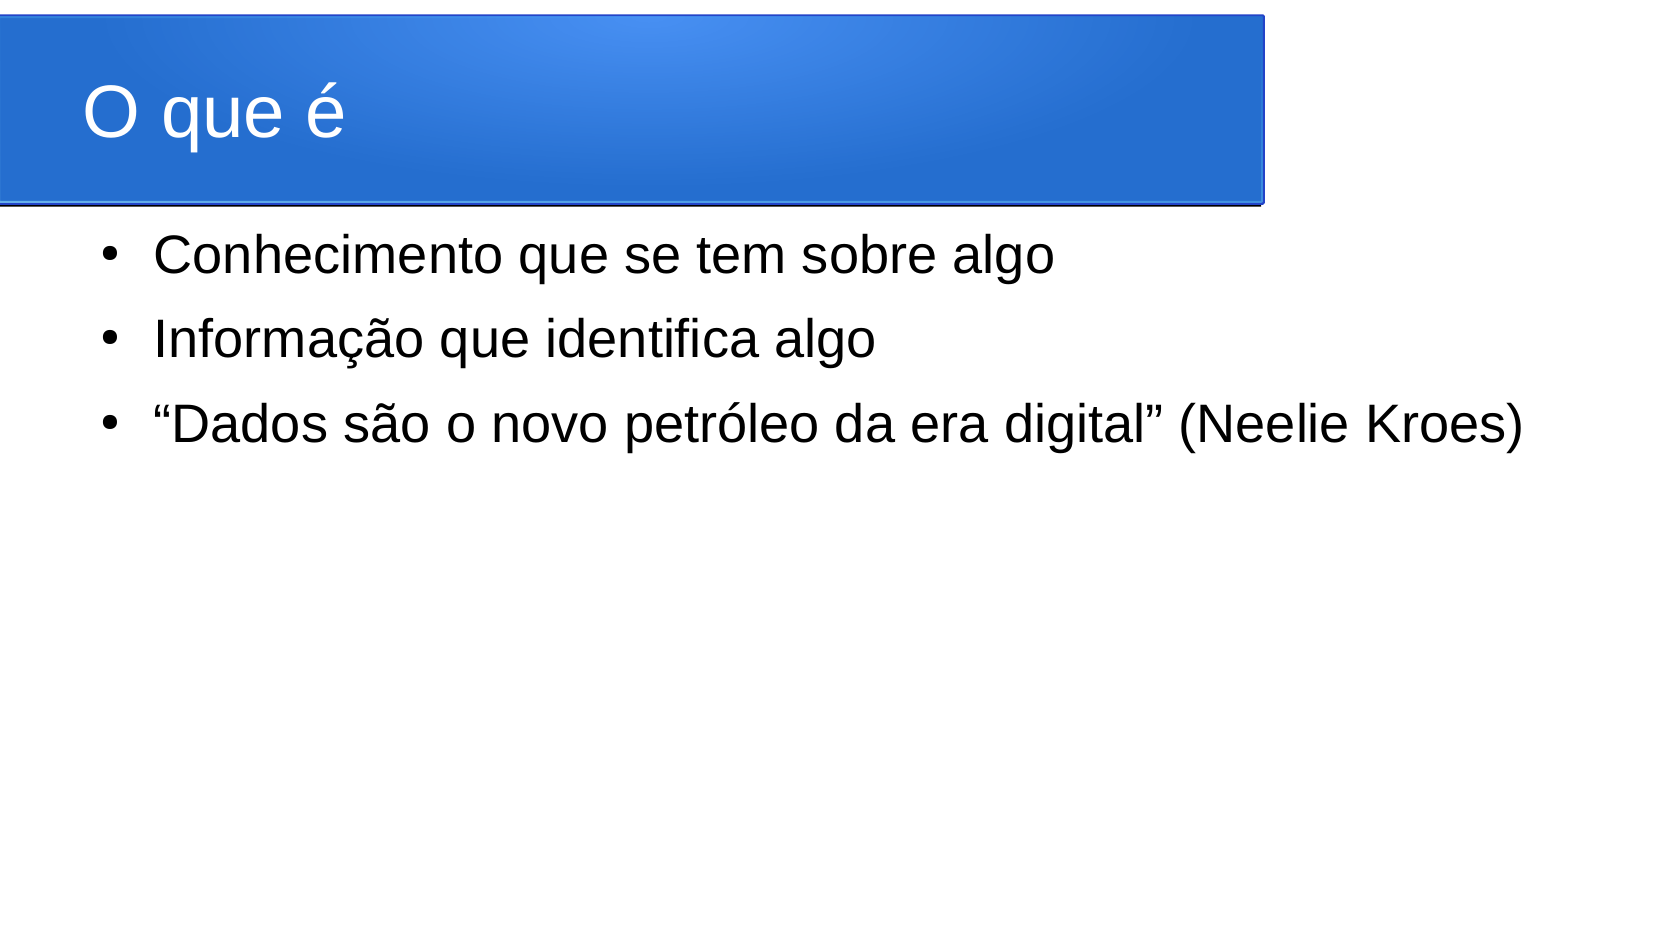

# O que é
Conhecimento que se tem sobre algo
Informação que identifica algo
“Dados são o novo petróleo da era digital” (Neelie Kroes)